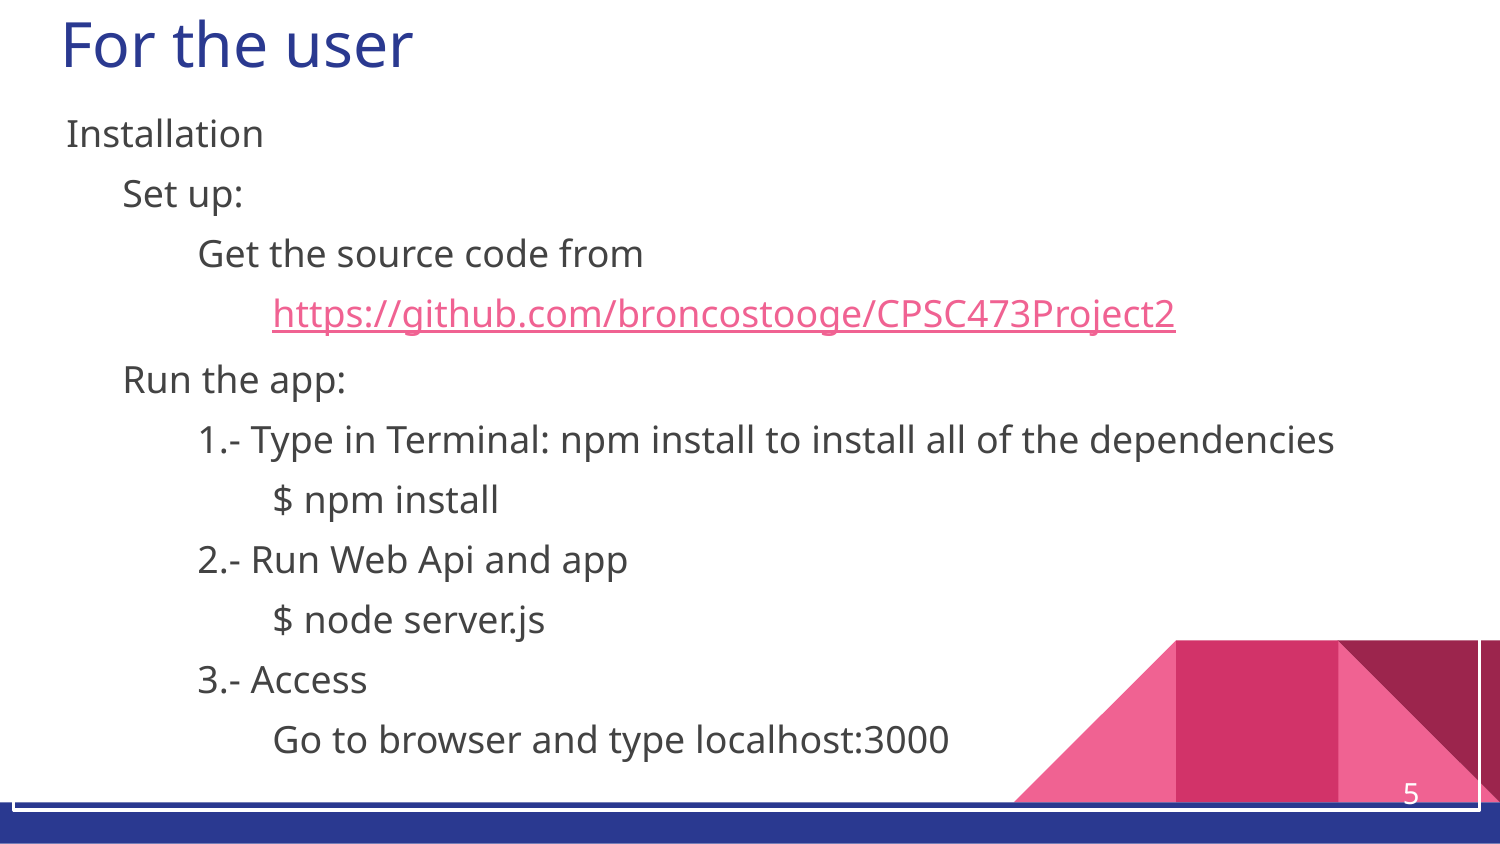

# For the user
Installation
Set up:
Get the source code from
https://github.com/broncostooge/CPSC473Project2
Run the app:
1.- Type in Terminal: npm install to install all of the dependencies
$ npm install
2.- Run Web Api and app
$ node server.js
3.- Access
Go to browser and type localhost:3000